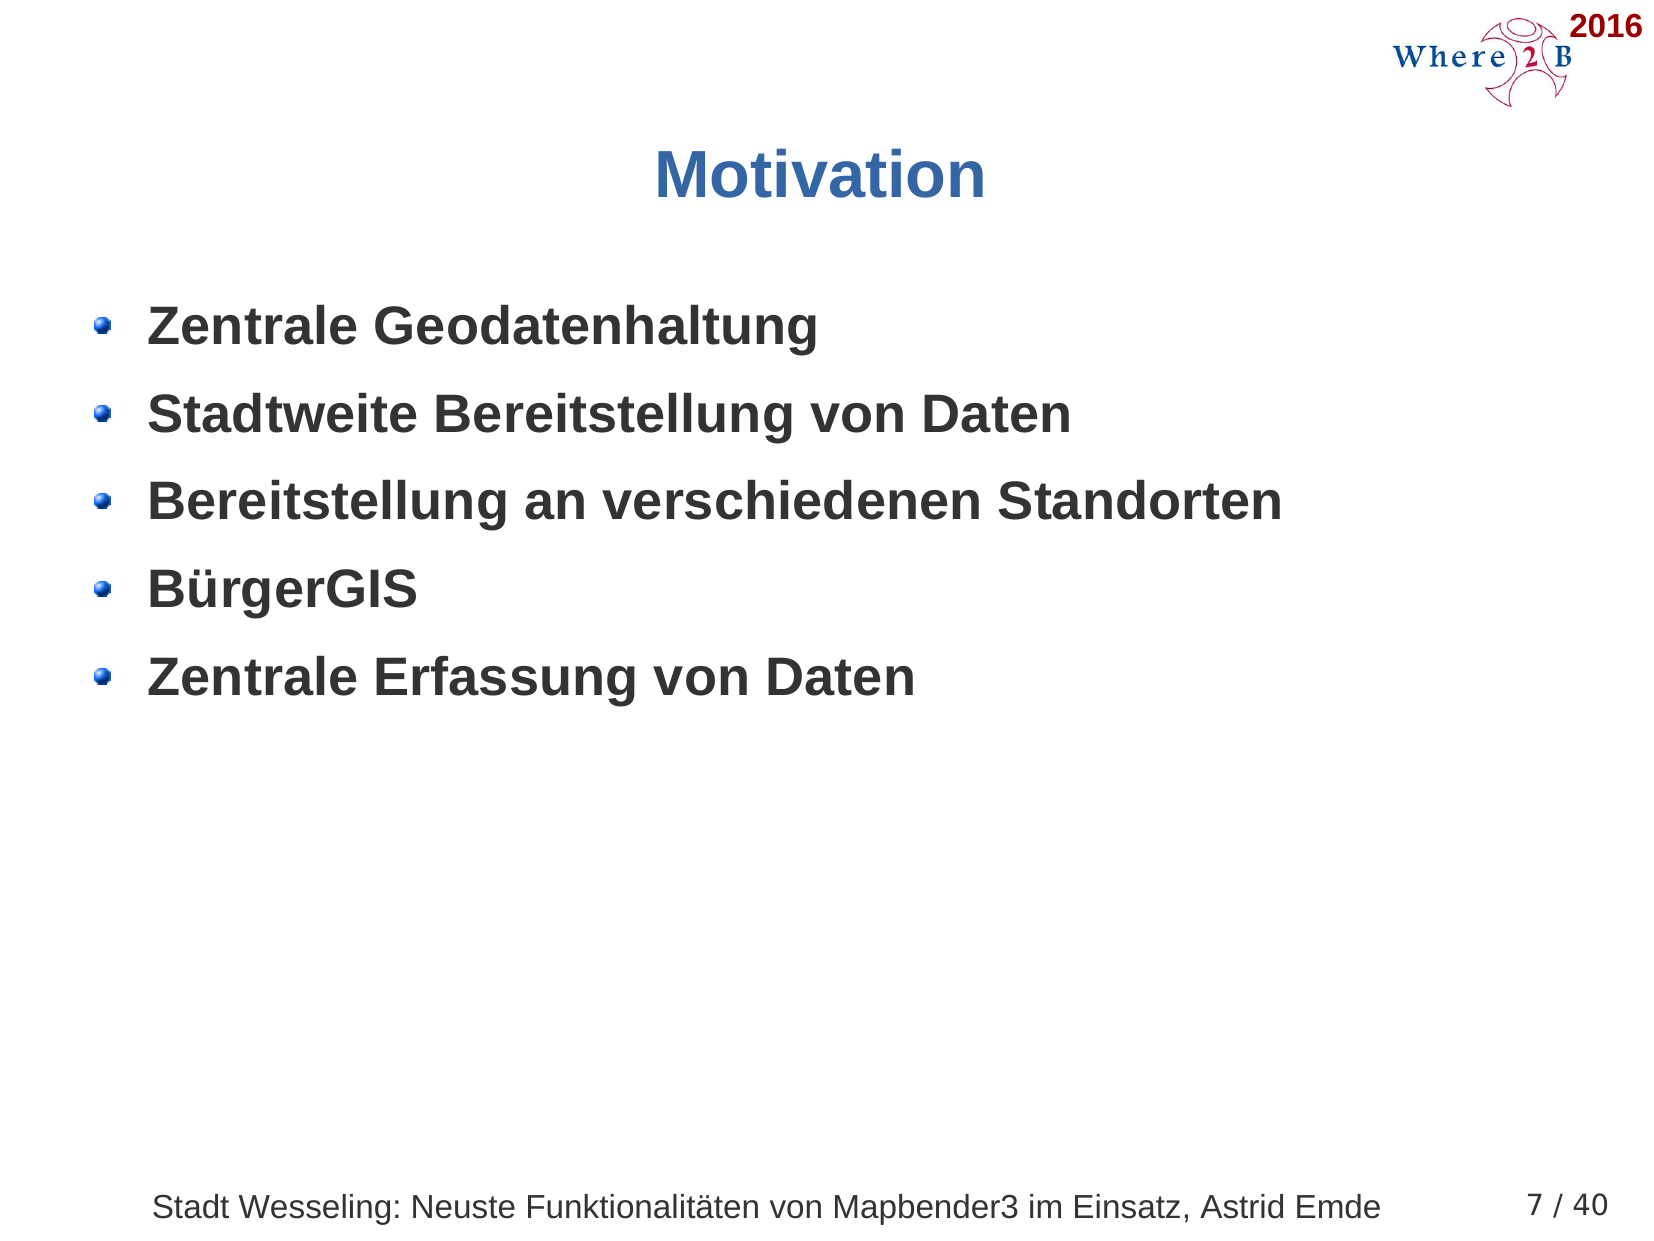

# Motivation
Zentrale Geodatenhaltung
Stadtweite Bereitstellung von Daten
Bereitstellung an verschiedenen Standorten
BürgerGIS
Zentrale Erfassung von Daten